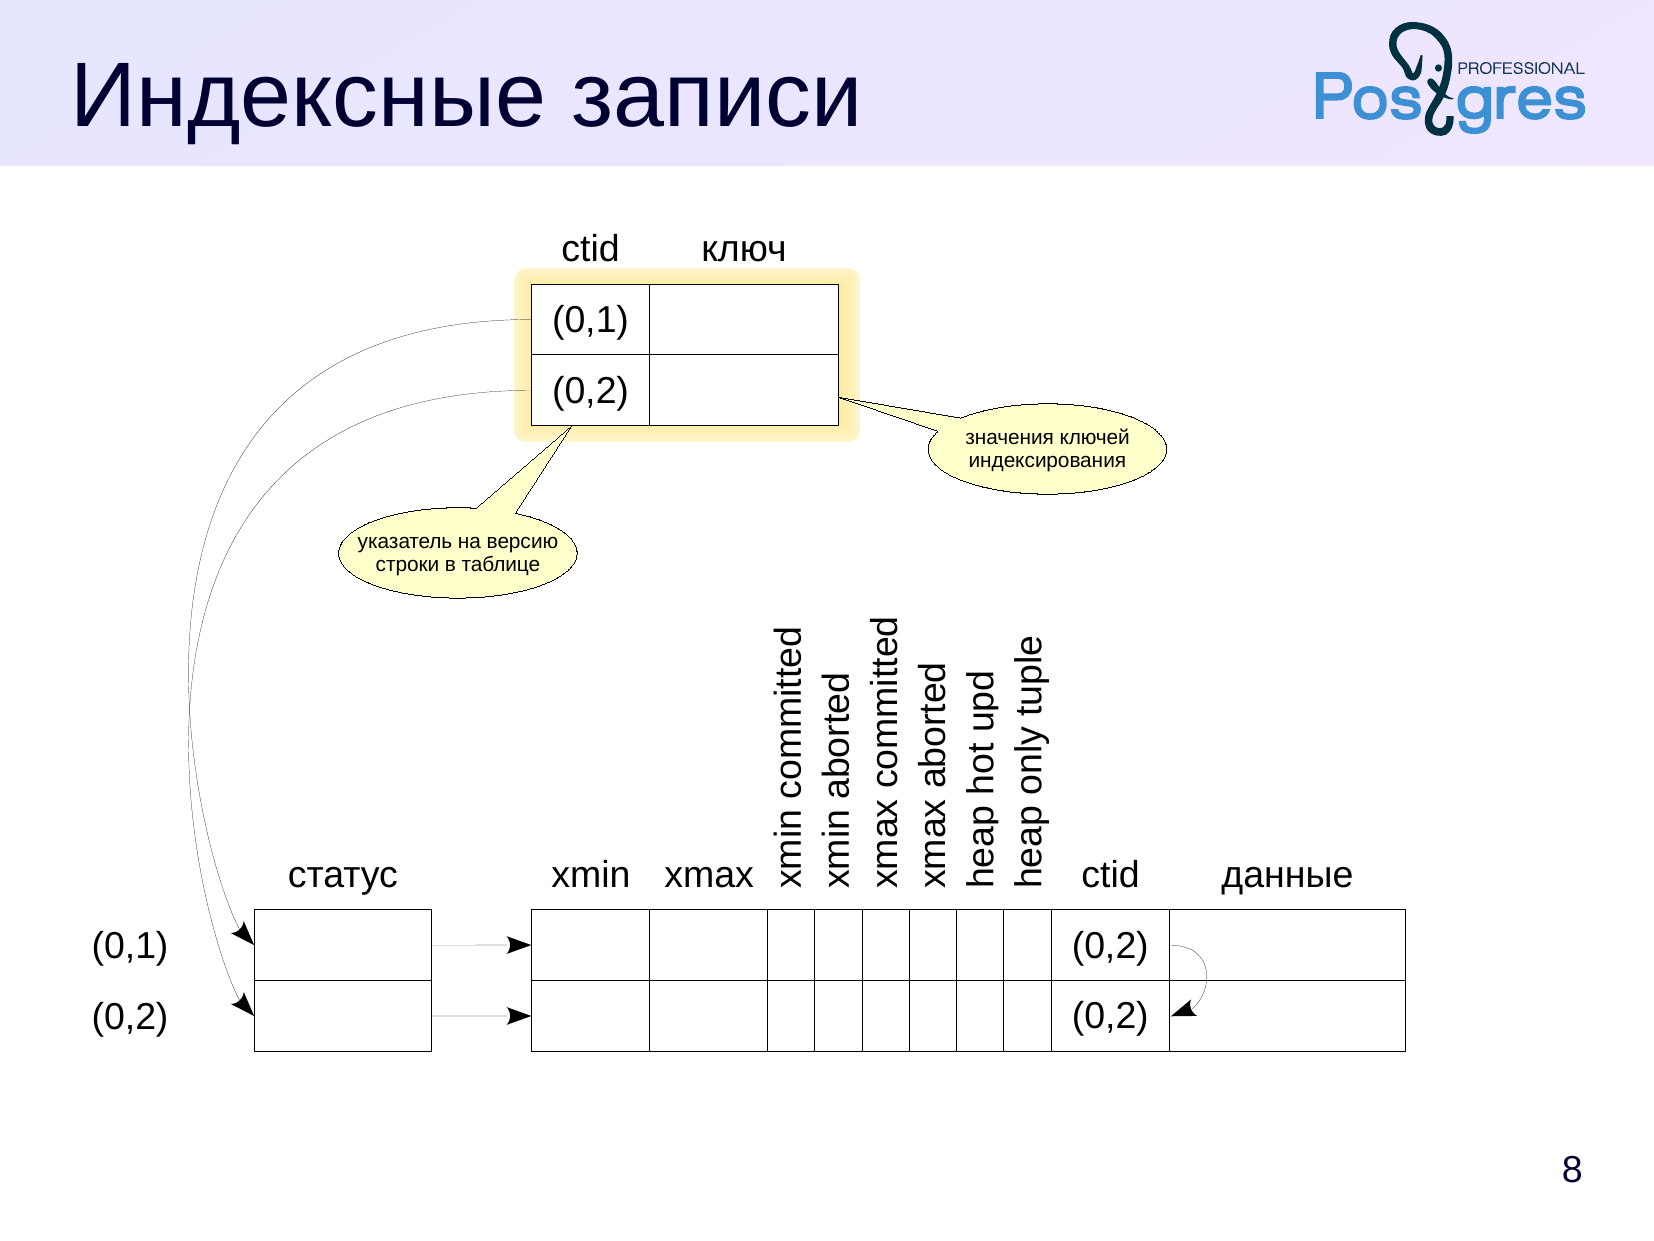

# Индексные записи
ctid
ключ
(0,1)
(0,2)
значения ключей
индексирования
указатель на версию
строки в таблице
xmax aborted
heap only tuple
xmax committed
heap hot upd
xmin committed
xmin aborted
xmin
xmax
ctid
данные
статус
(0,2)
(0,1)
(0,2)
(0,2)